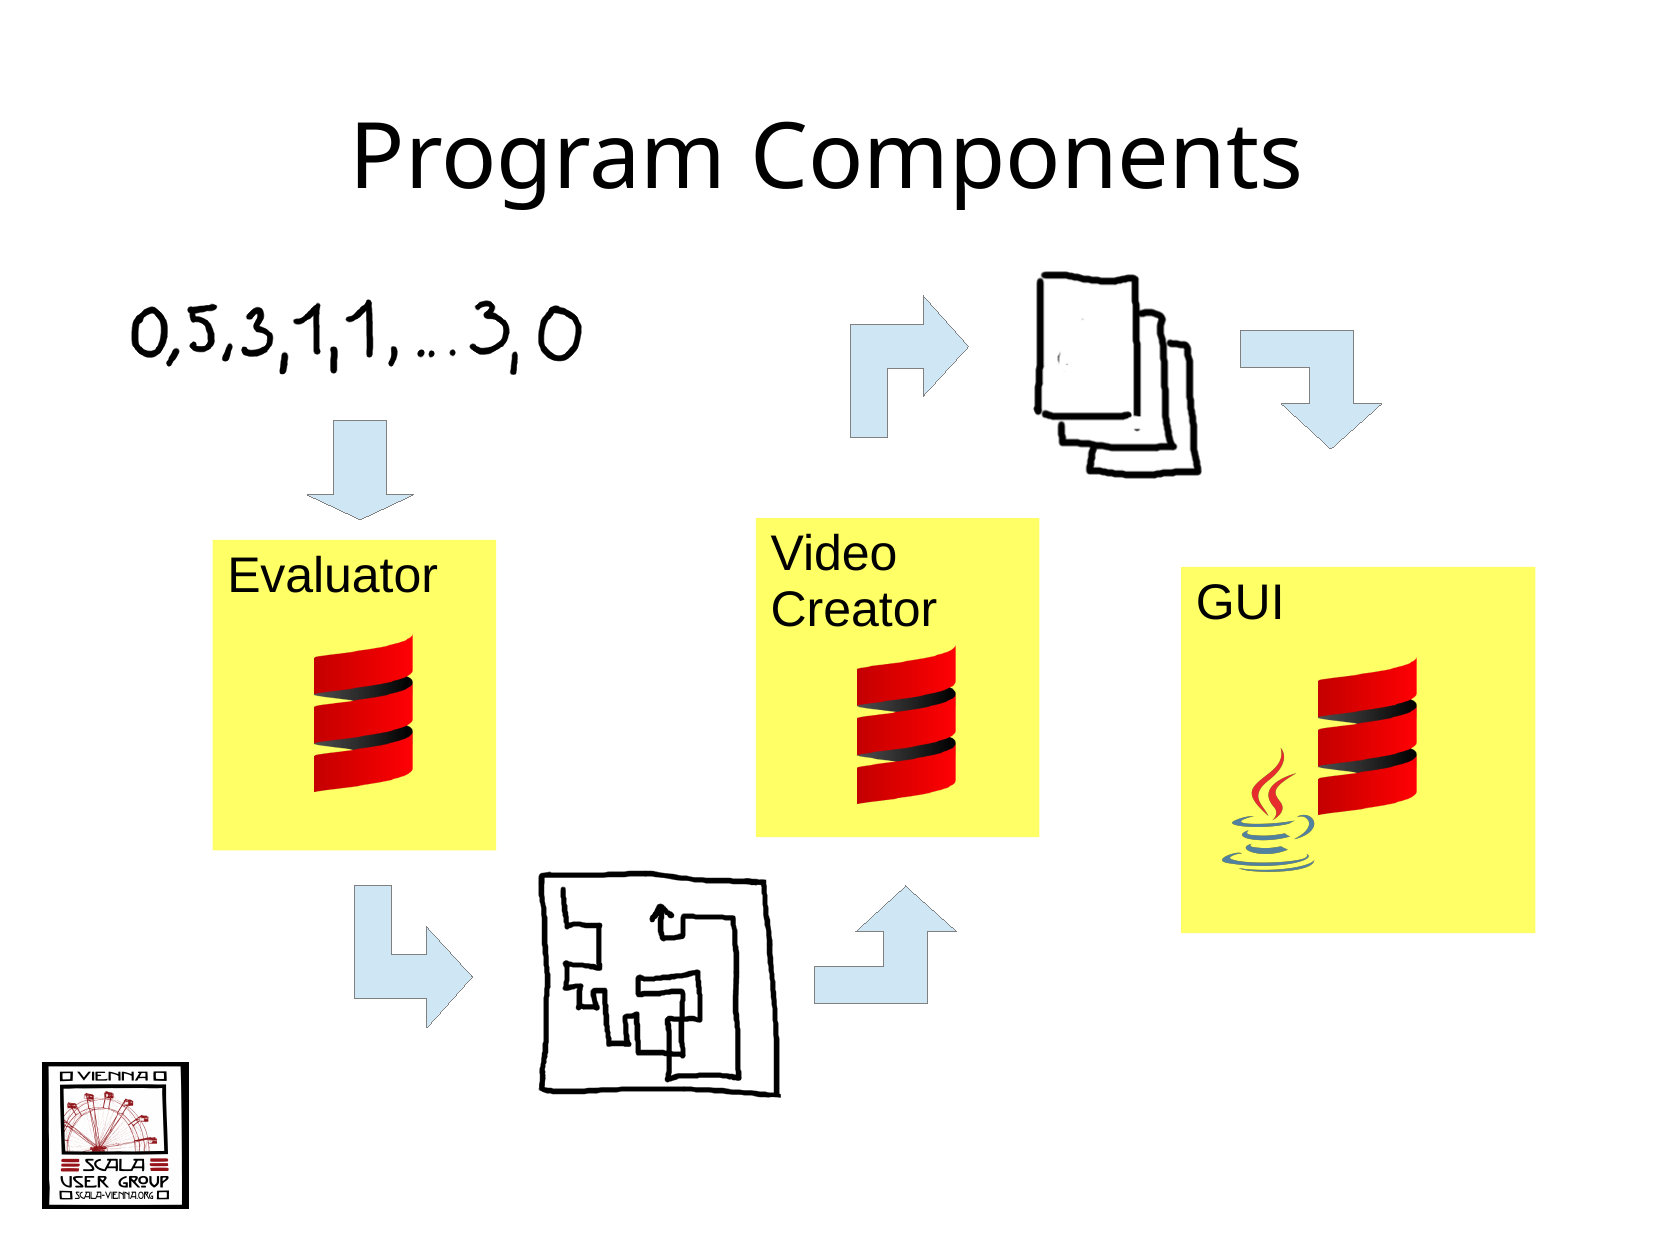

# Program Components
Video Creator
Evaluator
GUI